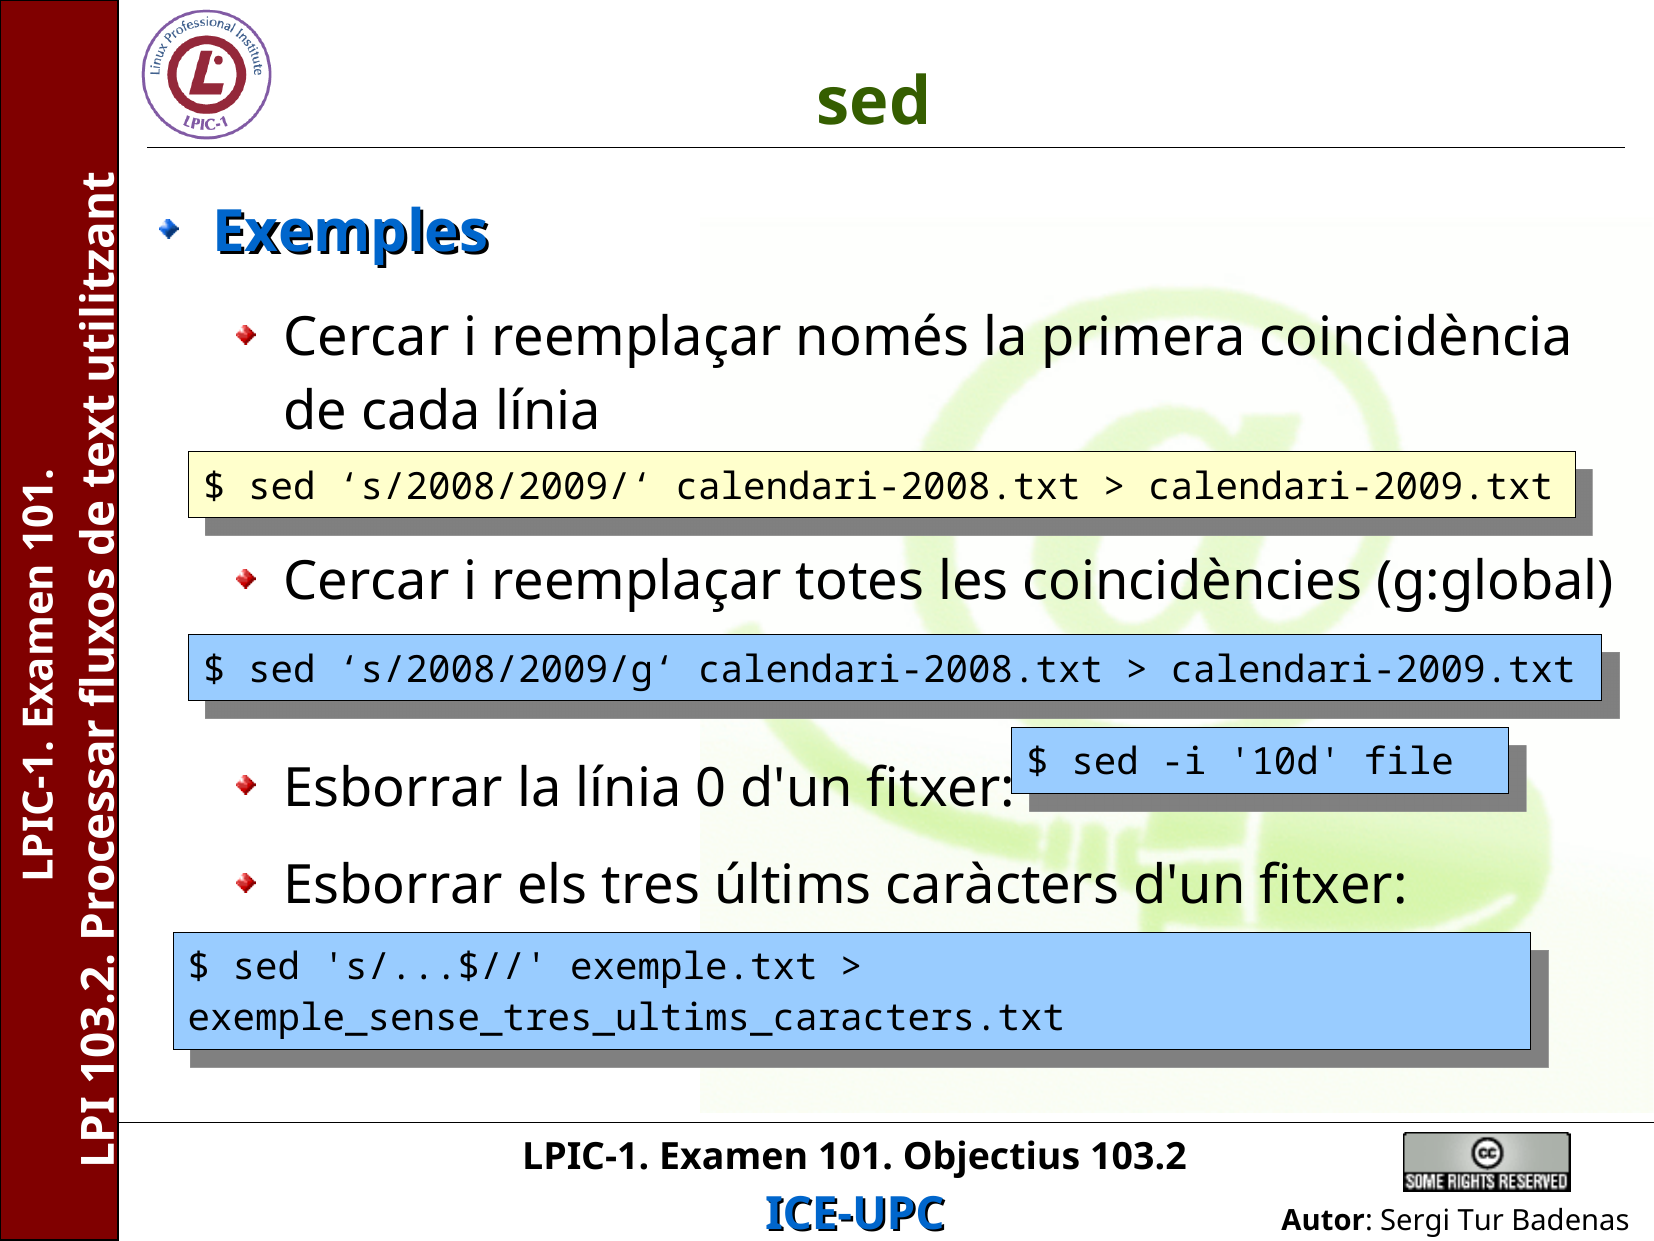

# sed
Exemples
Cercar i reemplaçar només la primera coincidència de cada línia
Cercar i reemplaçar totes les coincidències (g:global)
Esborrar la línia 0 d'un fitxer:
Esborrar els tres últims caràcters d'un fitxer:
$ sed ‘s/2008/2009/‘ calendari-2008.txt > calendari-2009.txt
$ sed ‘s/2008/2009/g‘ calendari-2008.txt > calendari-2009.txt
$ sed -i '10d' file
$ sed 's/...$//' exemple.txt > exemple_sense_tres_ultims_caracters.txt